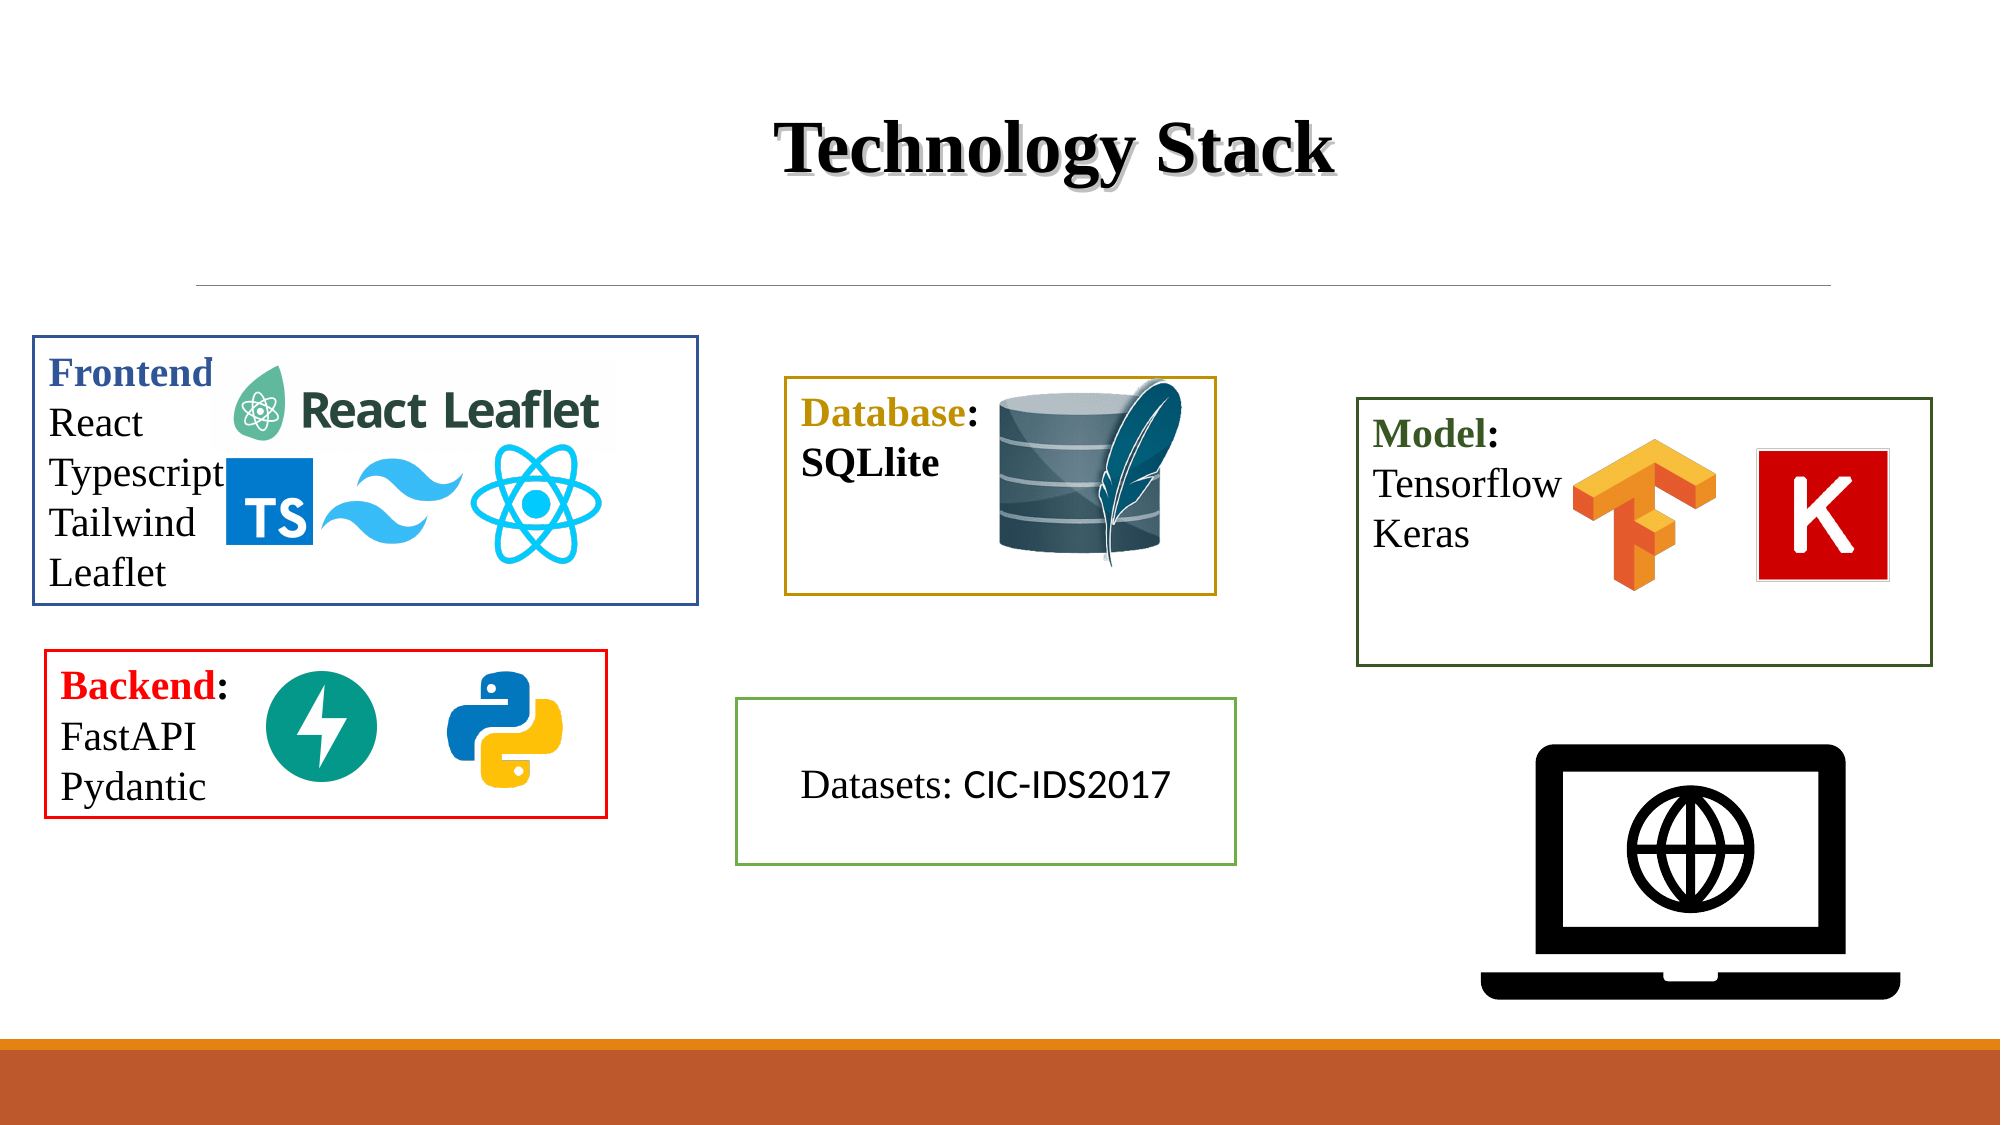

Technology Stack
Frontend:
React
Typescript
Tailwind
Leaflet
Database:
SQLlite
Model:
Tensorflow
Keras
Backend:
FastAPI
Pydantic
Datasets: CIC-IDS2017